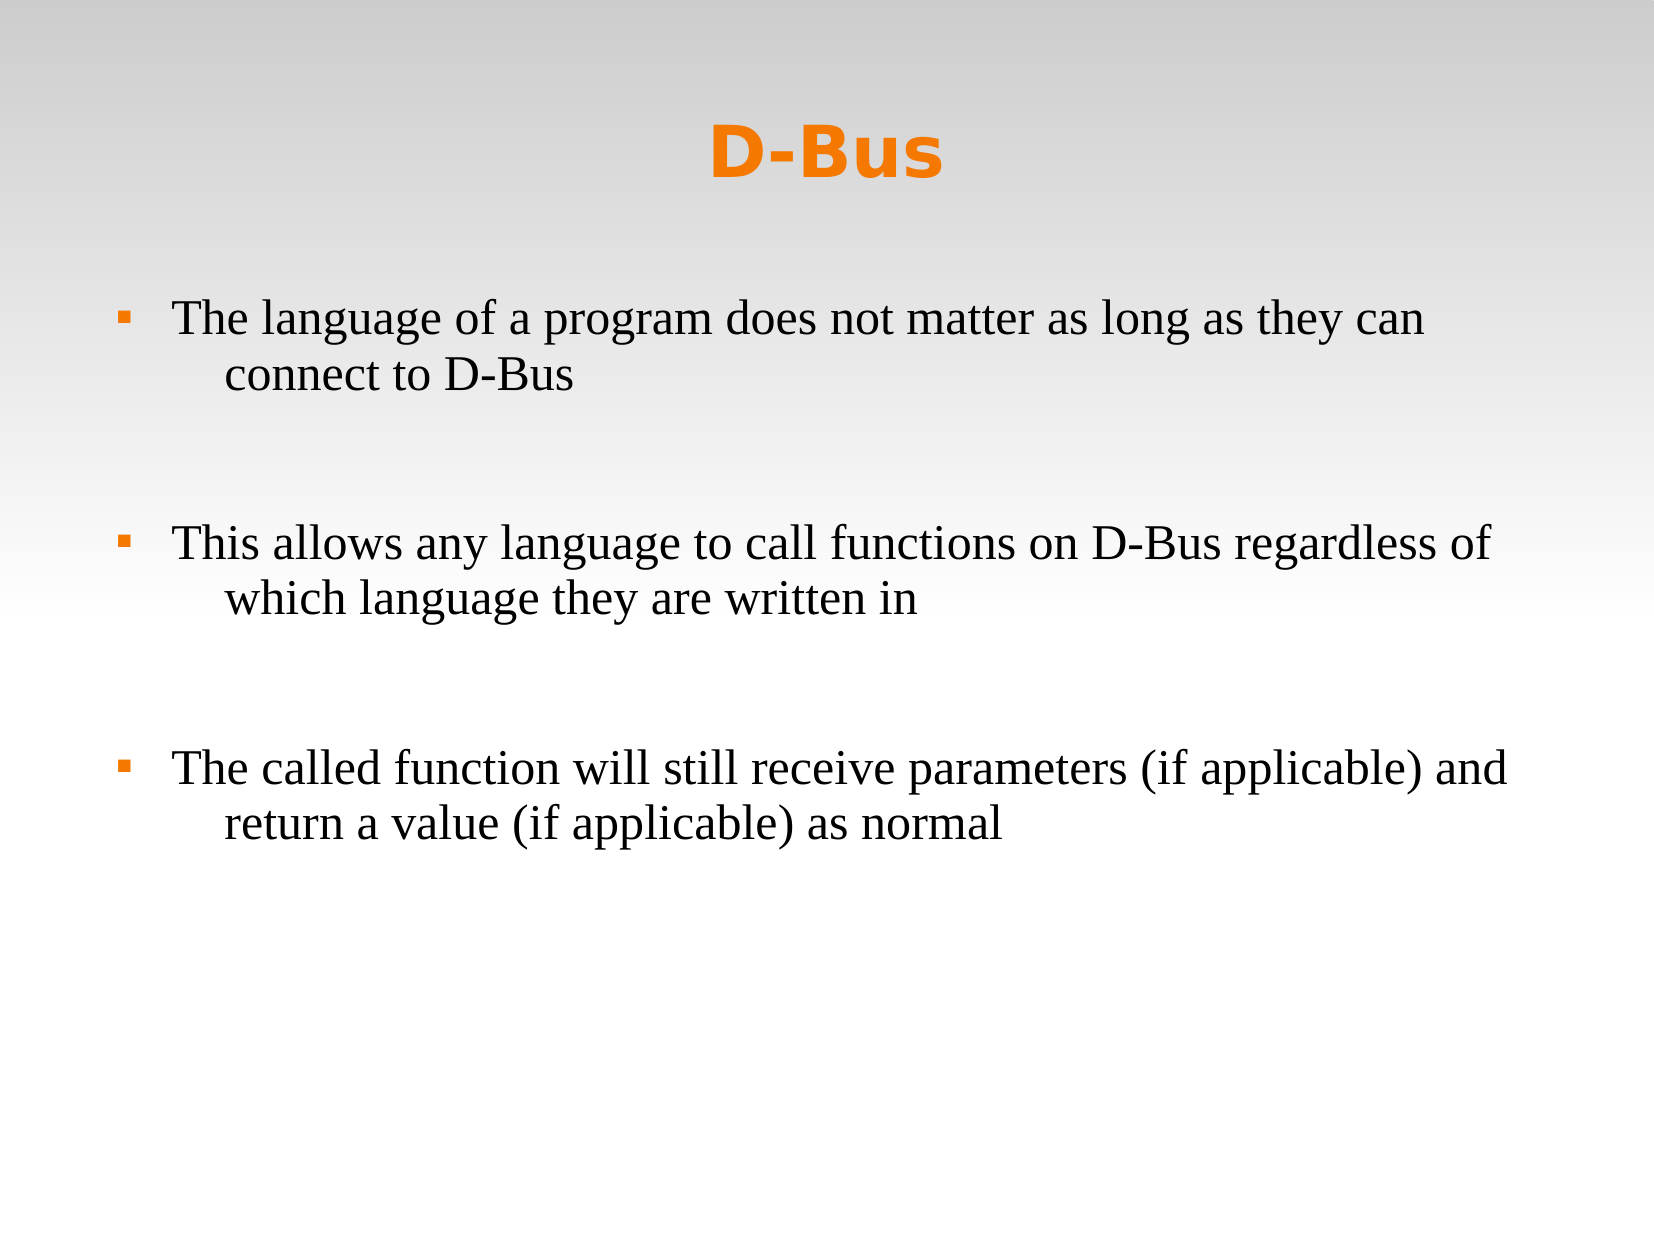

# D-Bus
The language of a program does not matter as long as they can connect to D-Bus
This allows any language to call functions on D-Bus regardless of which language they are written in
The called function will still receive parameters (if applicable) and return a value (if applicable) as normal